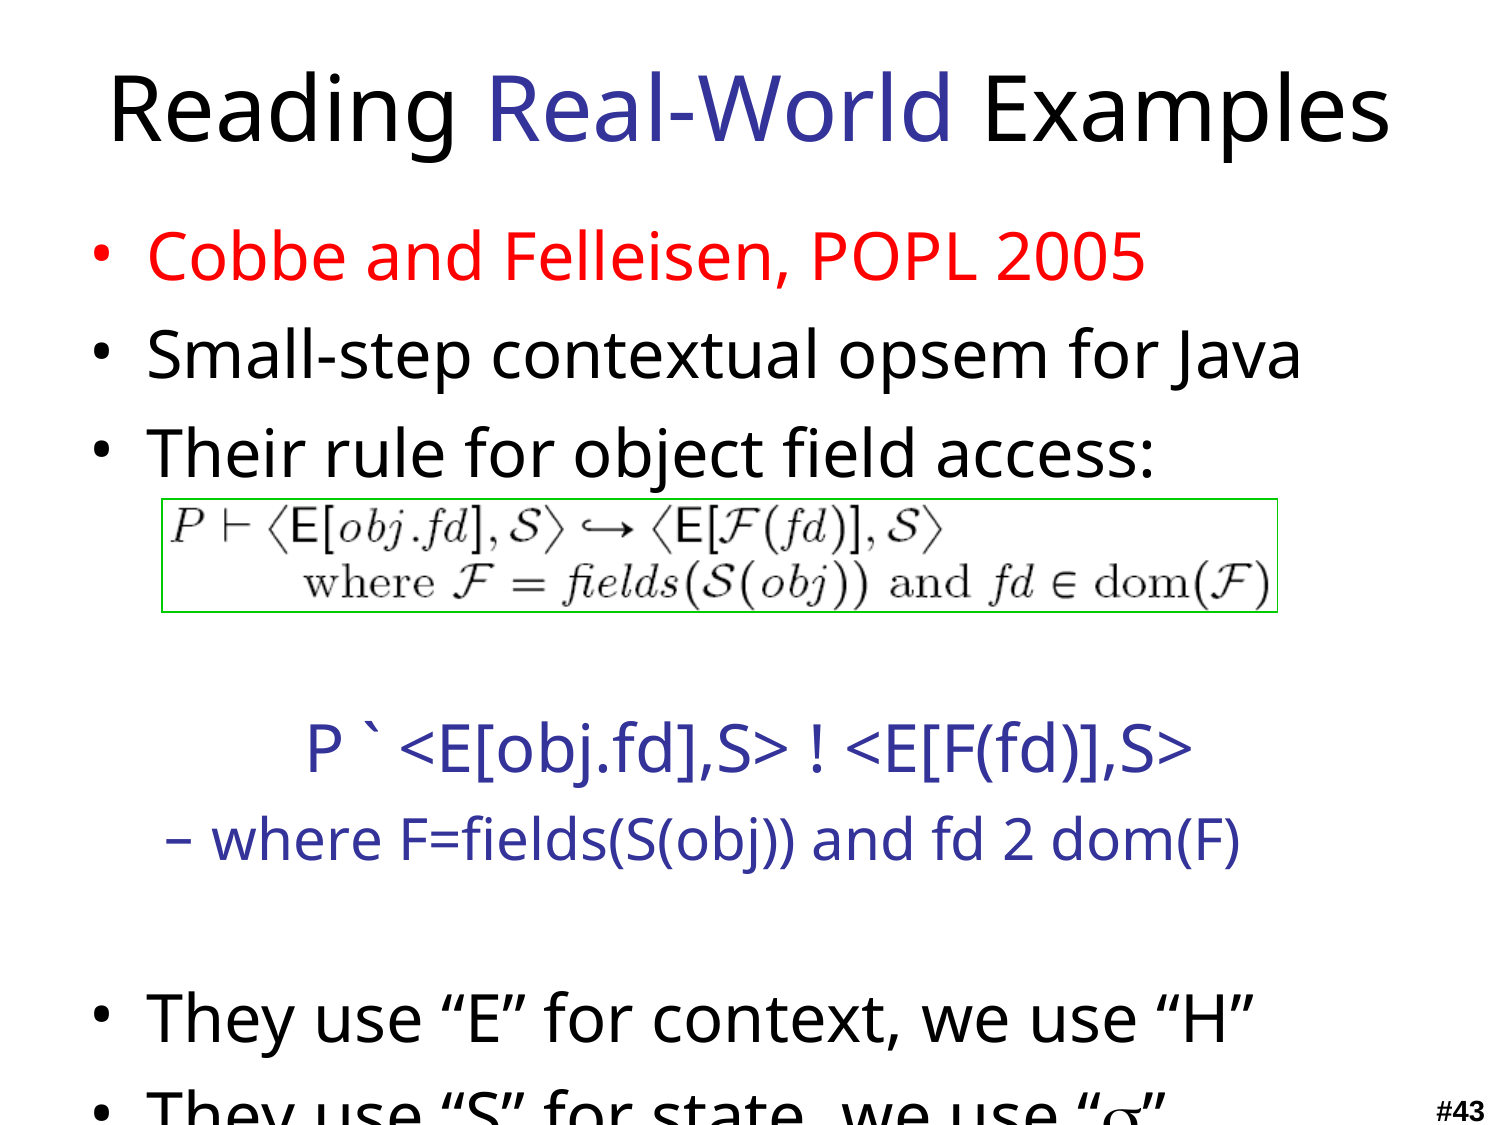

# Reading Real-World Examples
Cobbe and Felleisen, POPL 2005
Small-step contextual opsem for Java
Their rule for object field access:
P ` <E[obj.fd],S> ! <E[F(fd)],S>
where F=fields(S(obj)) and fd 2 dom(F)
They use “E” for context, we use “H”
They use “S” for state, we use “”
43